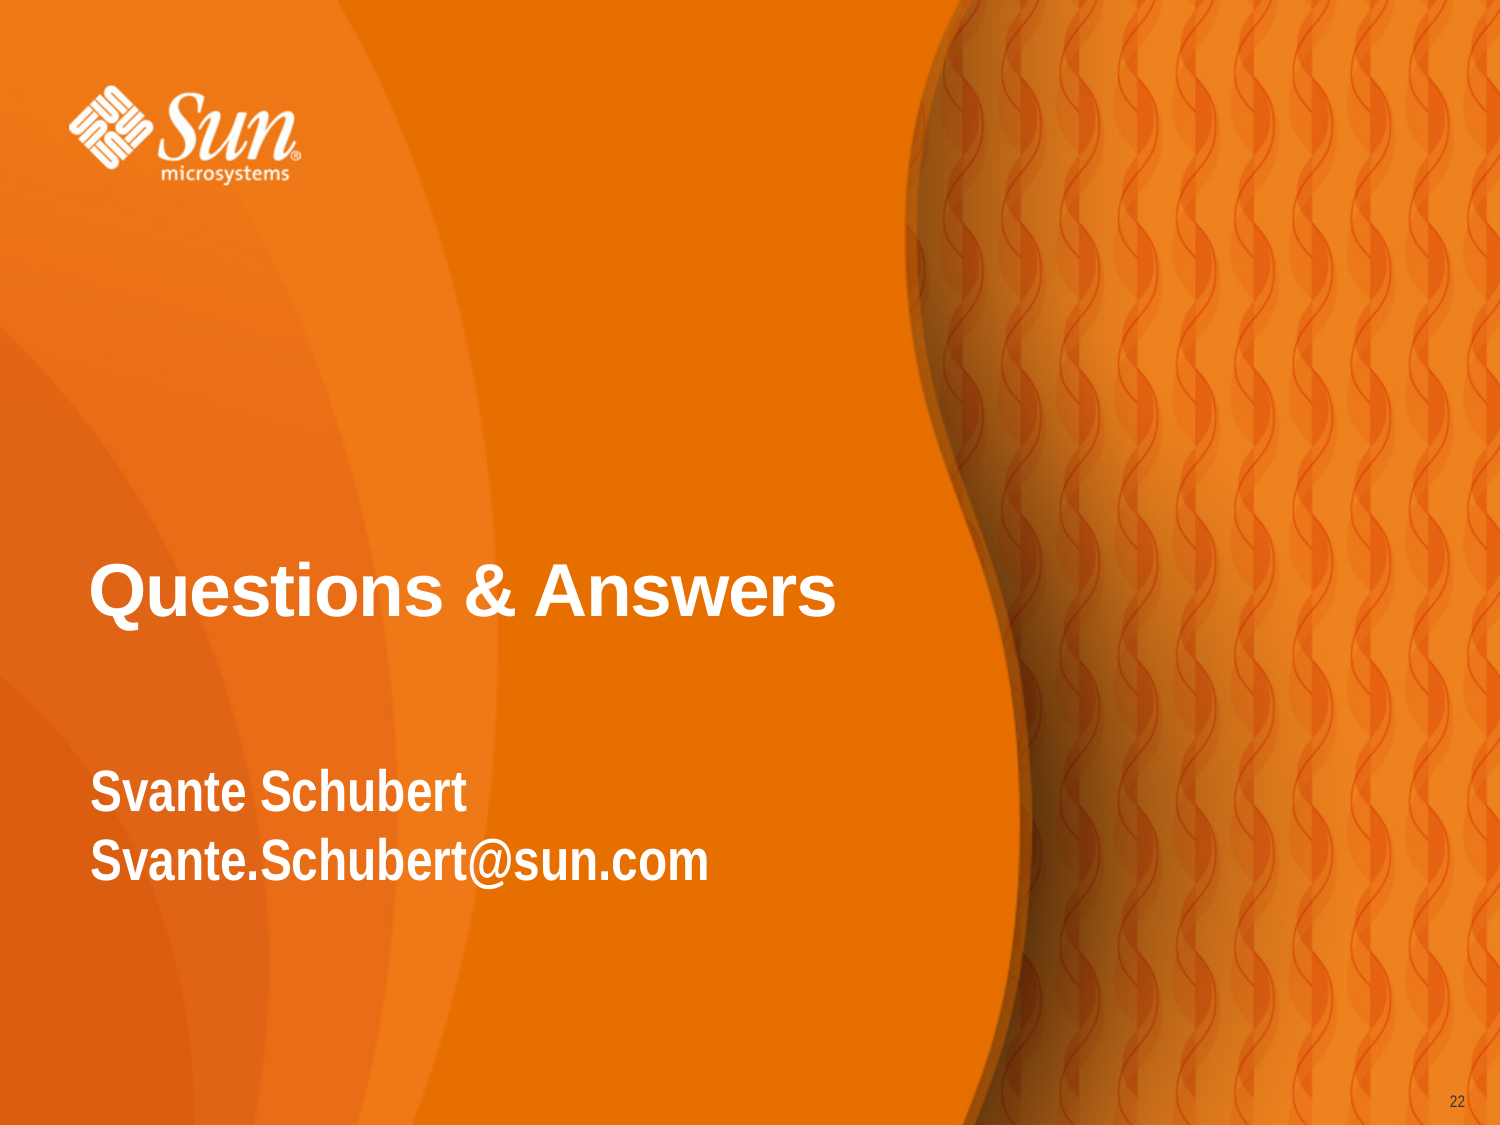

# Questions & Answers
Svante Schubert
Svante.Schubert@sun.com